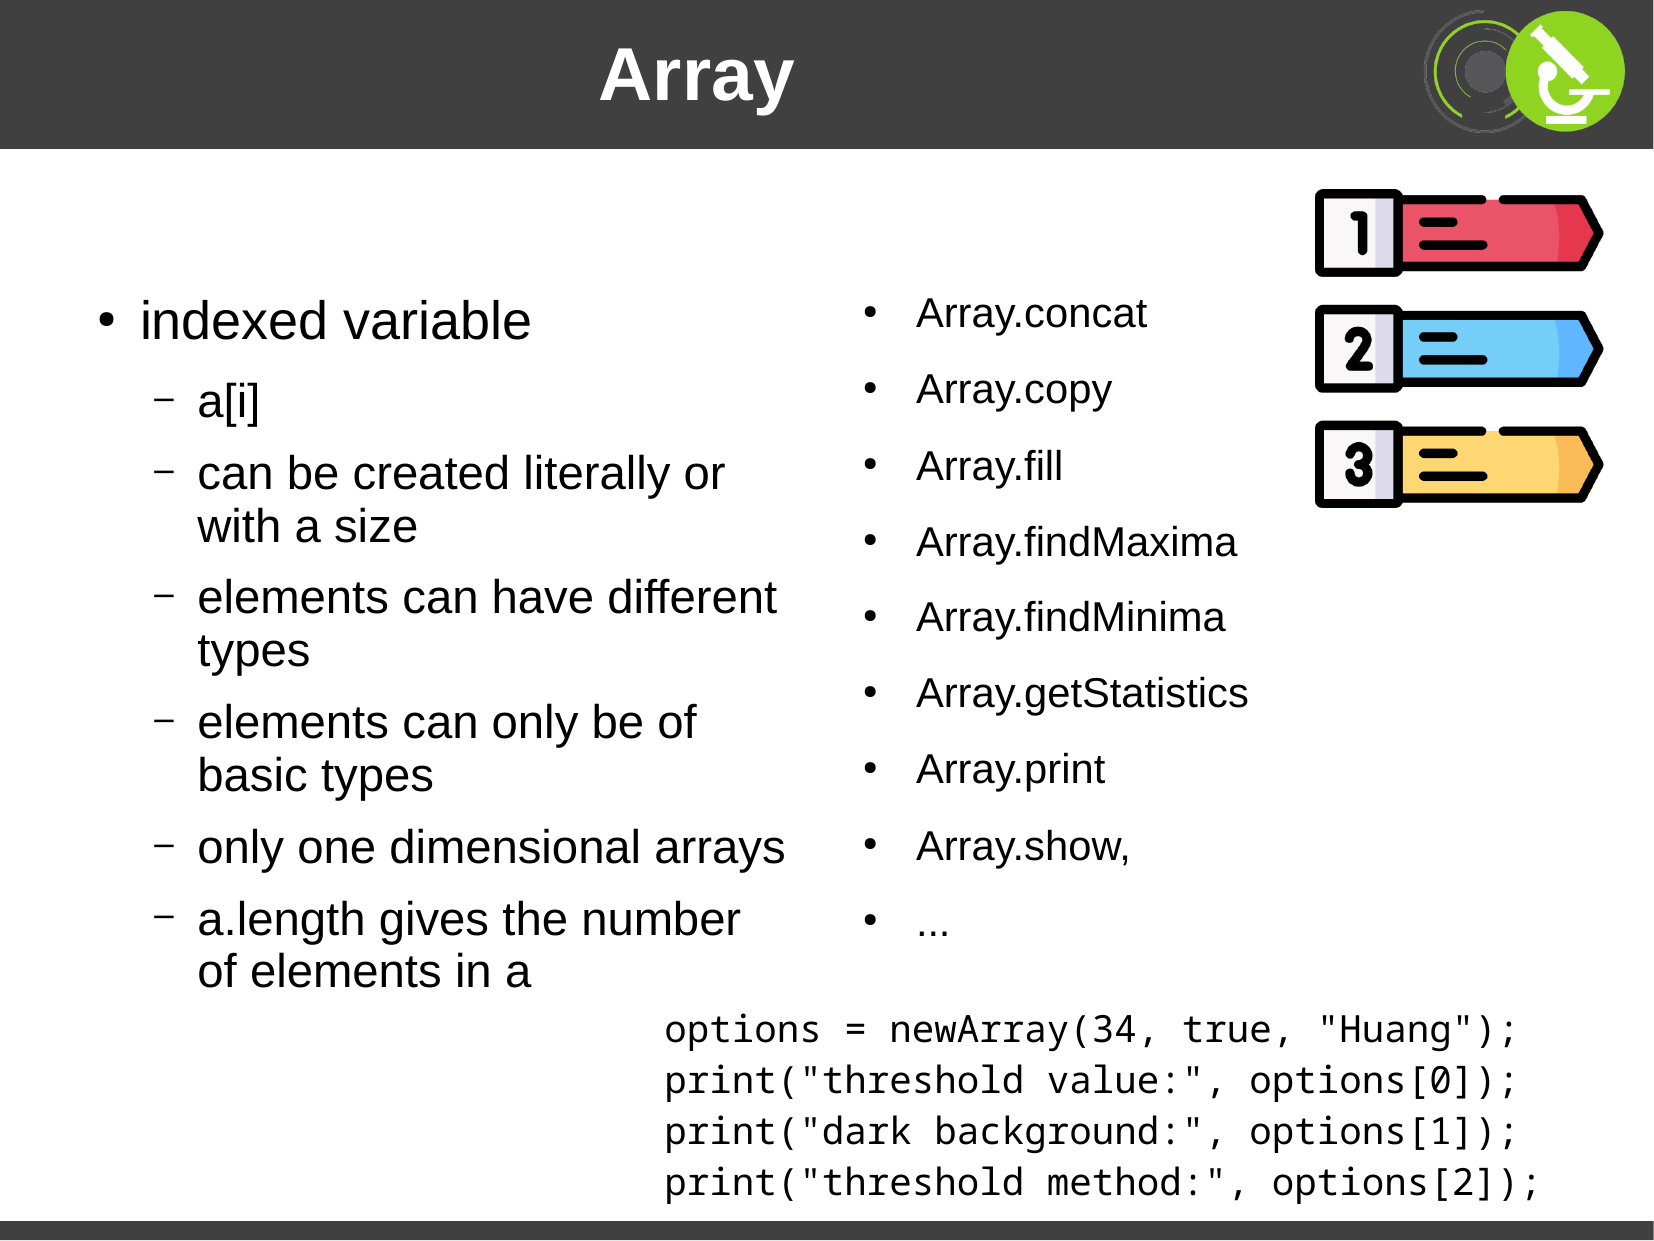

# Array
indexed variable
a[i]
can be created literally or with a size
elements can have different types
elements can only be of basic types
only one dimensional arrays
a.length gives the number
of elements in a
Array.concat
Array.copy
Array.fill
Array.findMaxima
Array.findMinima
Array.getStatistics
Array.print
Array.show,
...
options = newArray(34, true, "Huang");
print("threshold value:", options[0]);
print("dark background:", options[1]);
print("threshold method:", options[2]);